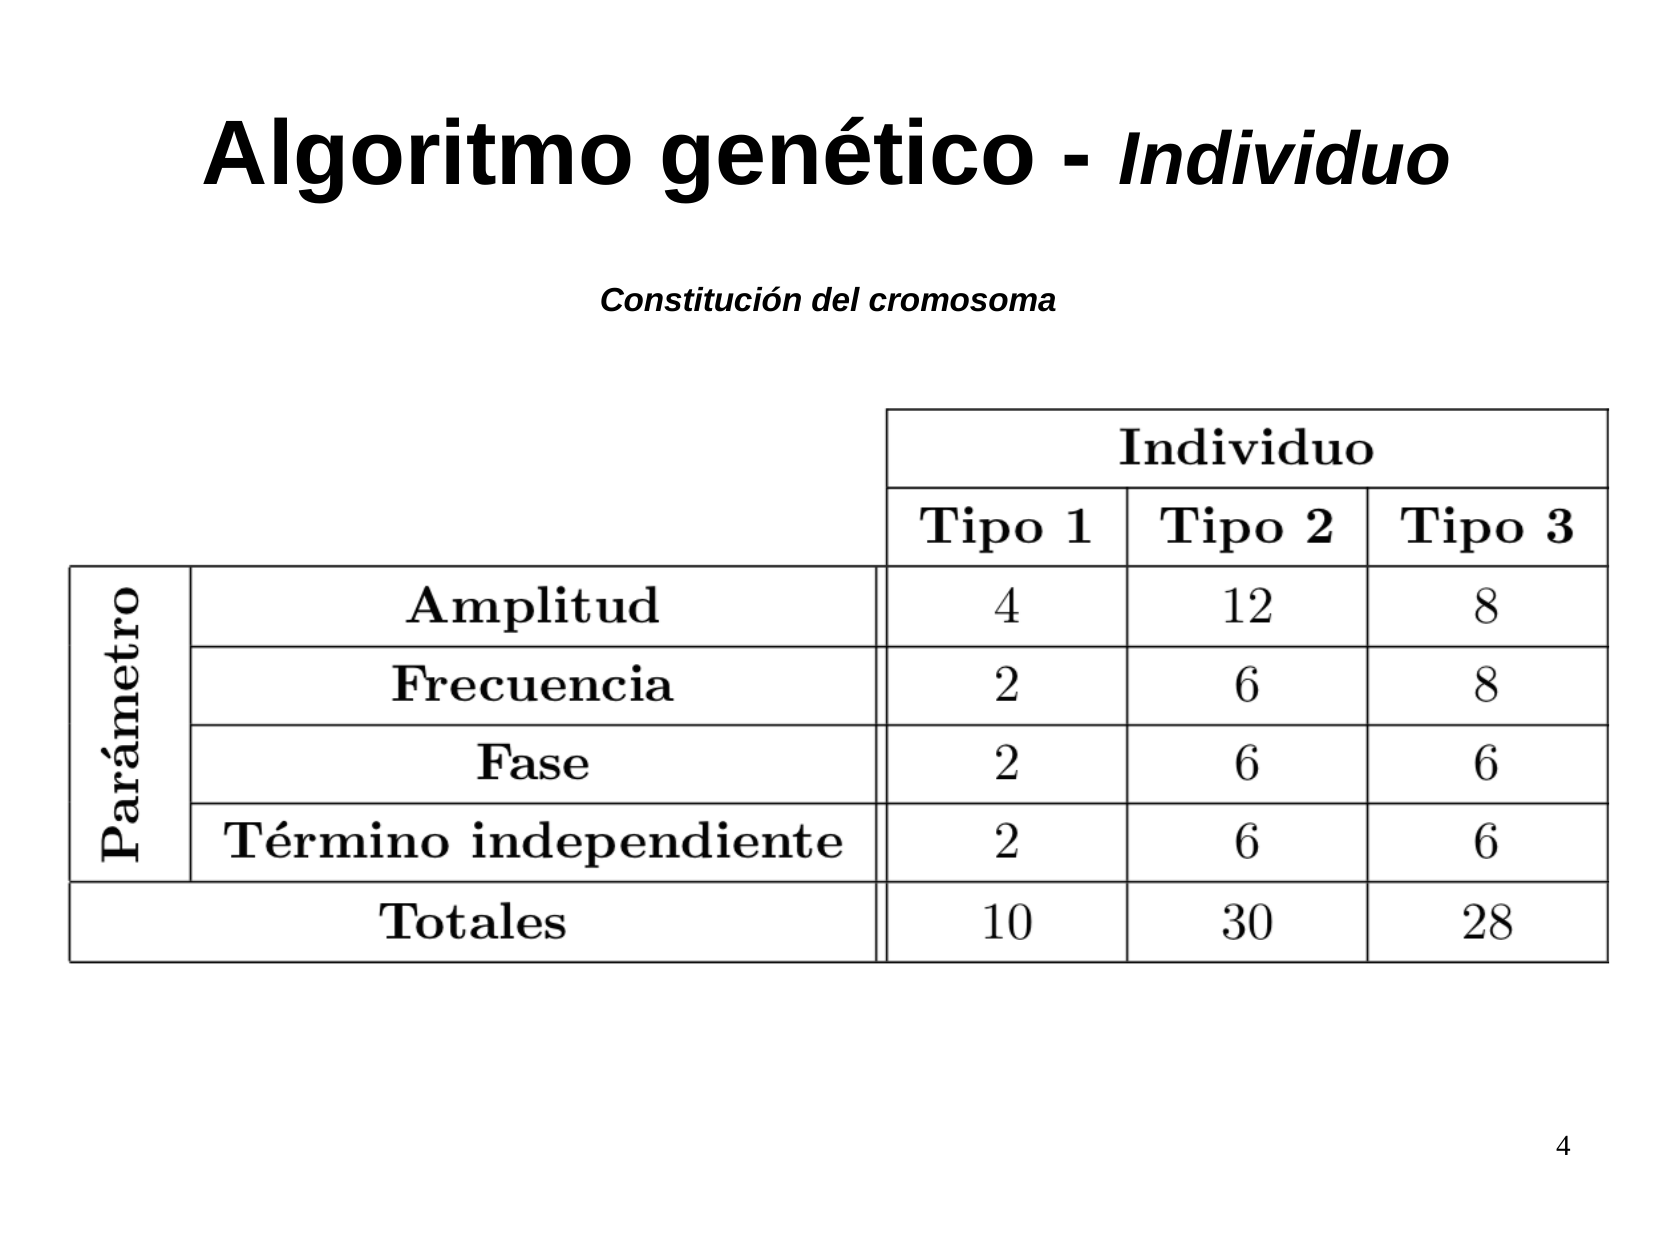

# Algoritmo genético - Individuo
Constitución del cromosoma
4